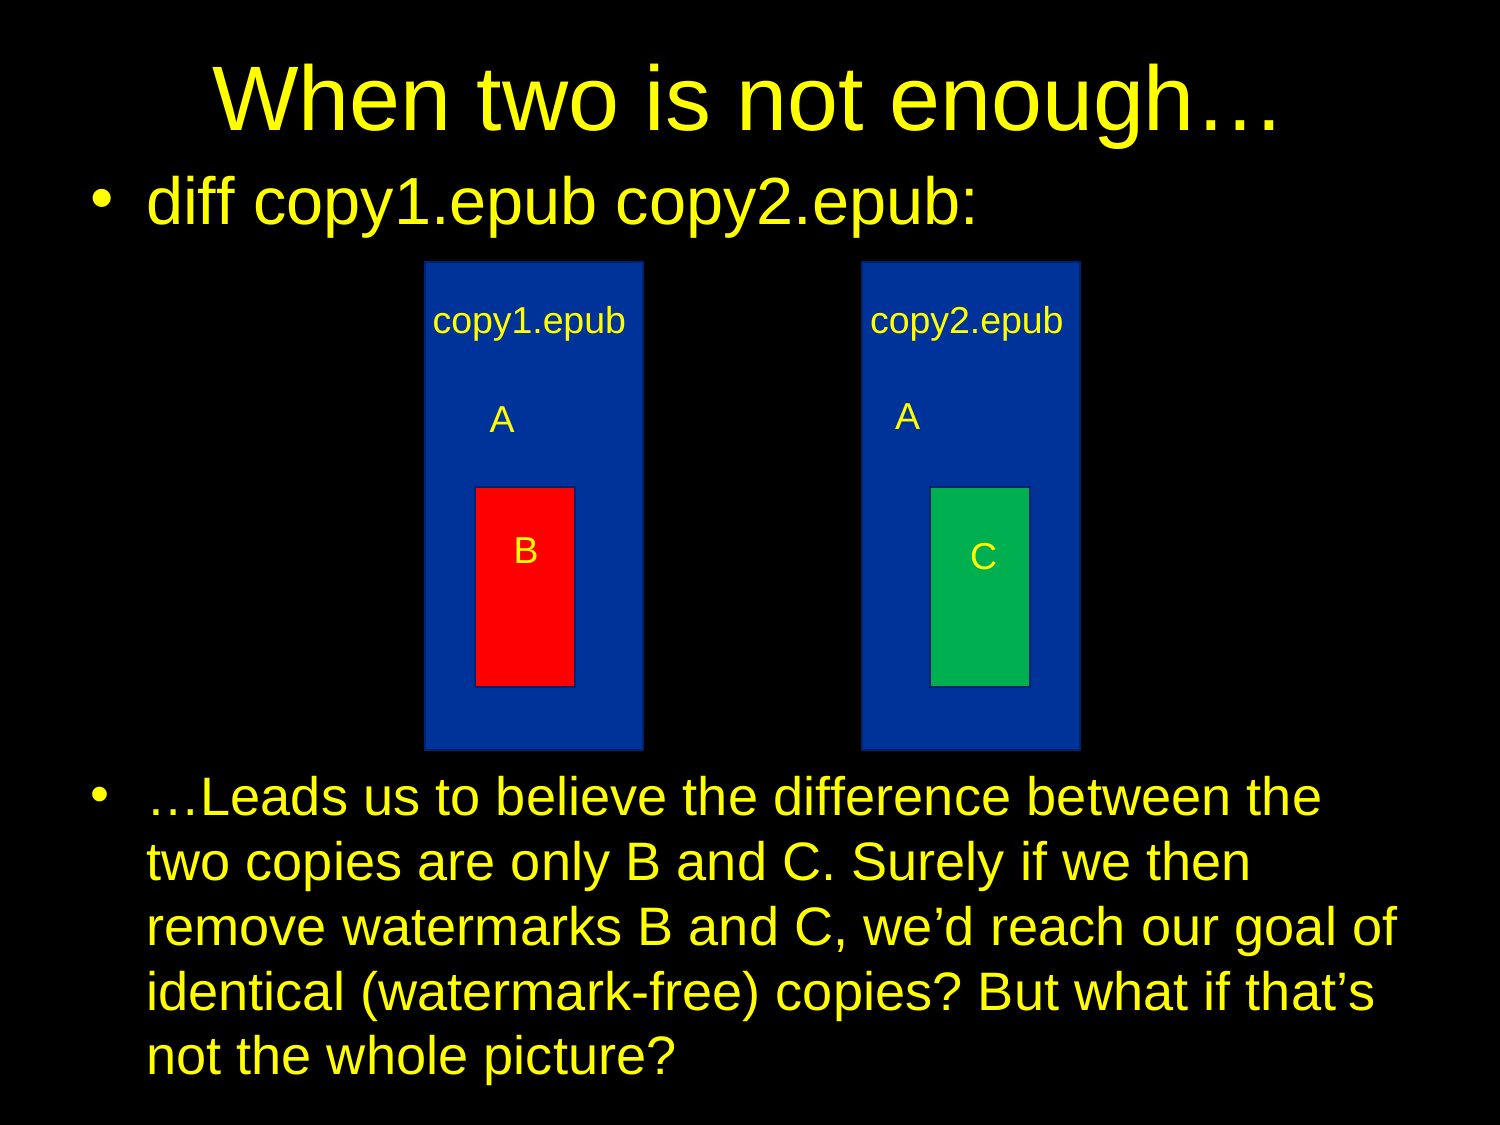

# When two is not enough…
diff copy1.epub copy2.epub:
…Leads us to believe the difference between the two copies are only B and C. Surely if we then remove watermarks B and C, we’d reach our goal of identical (watermark-free) copies? But what if that’s not the whole picture?
copy1.epub
copy2.epub
A
A
B
C